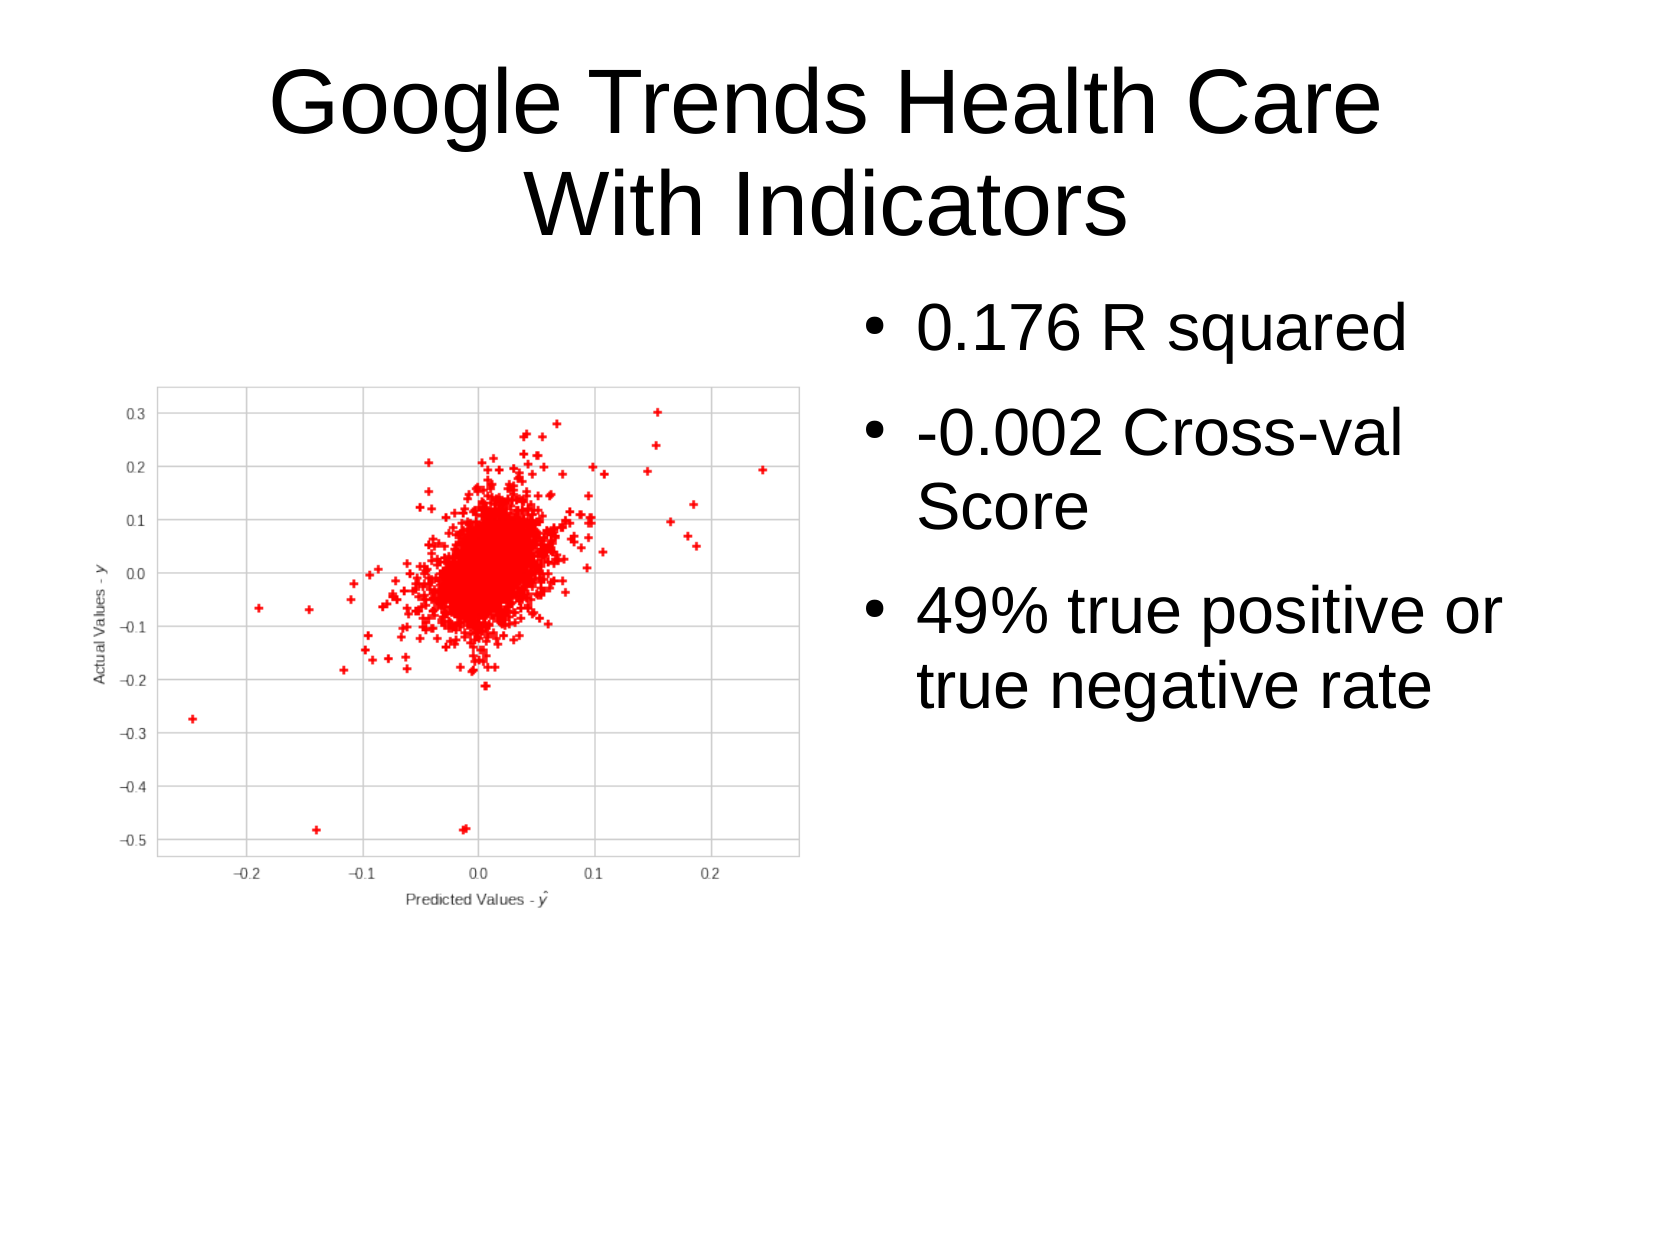

# Google Trends Health Care With Indicators
0.176 R squared
-0.002 Cross-val Score
49% true positive or true negative rate